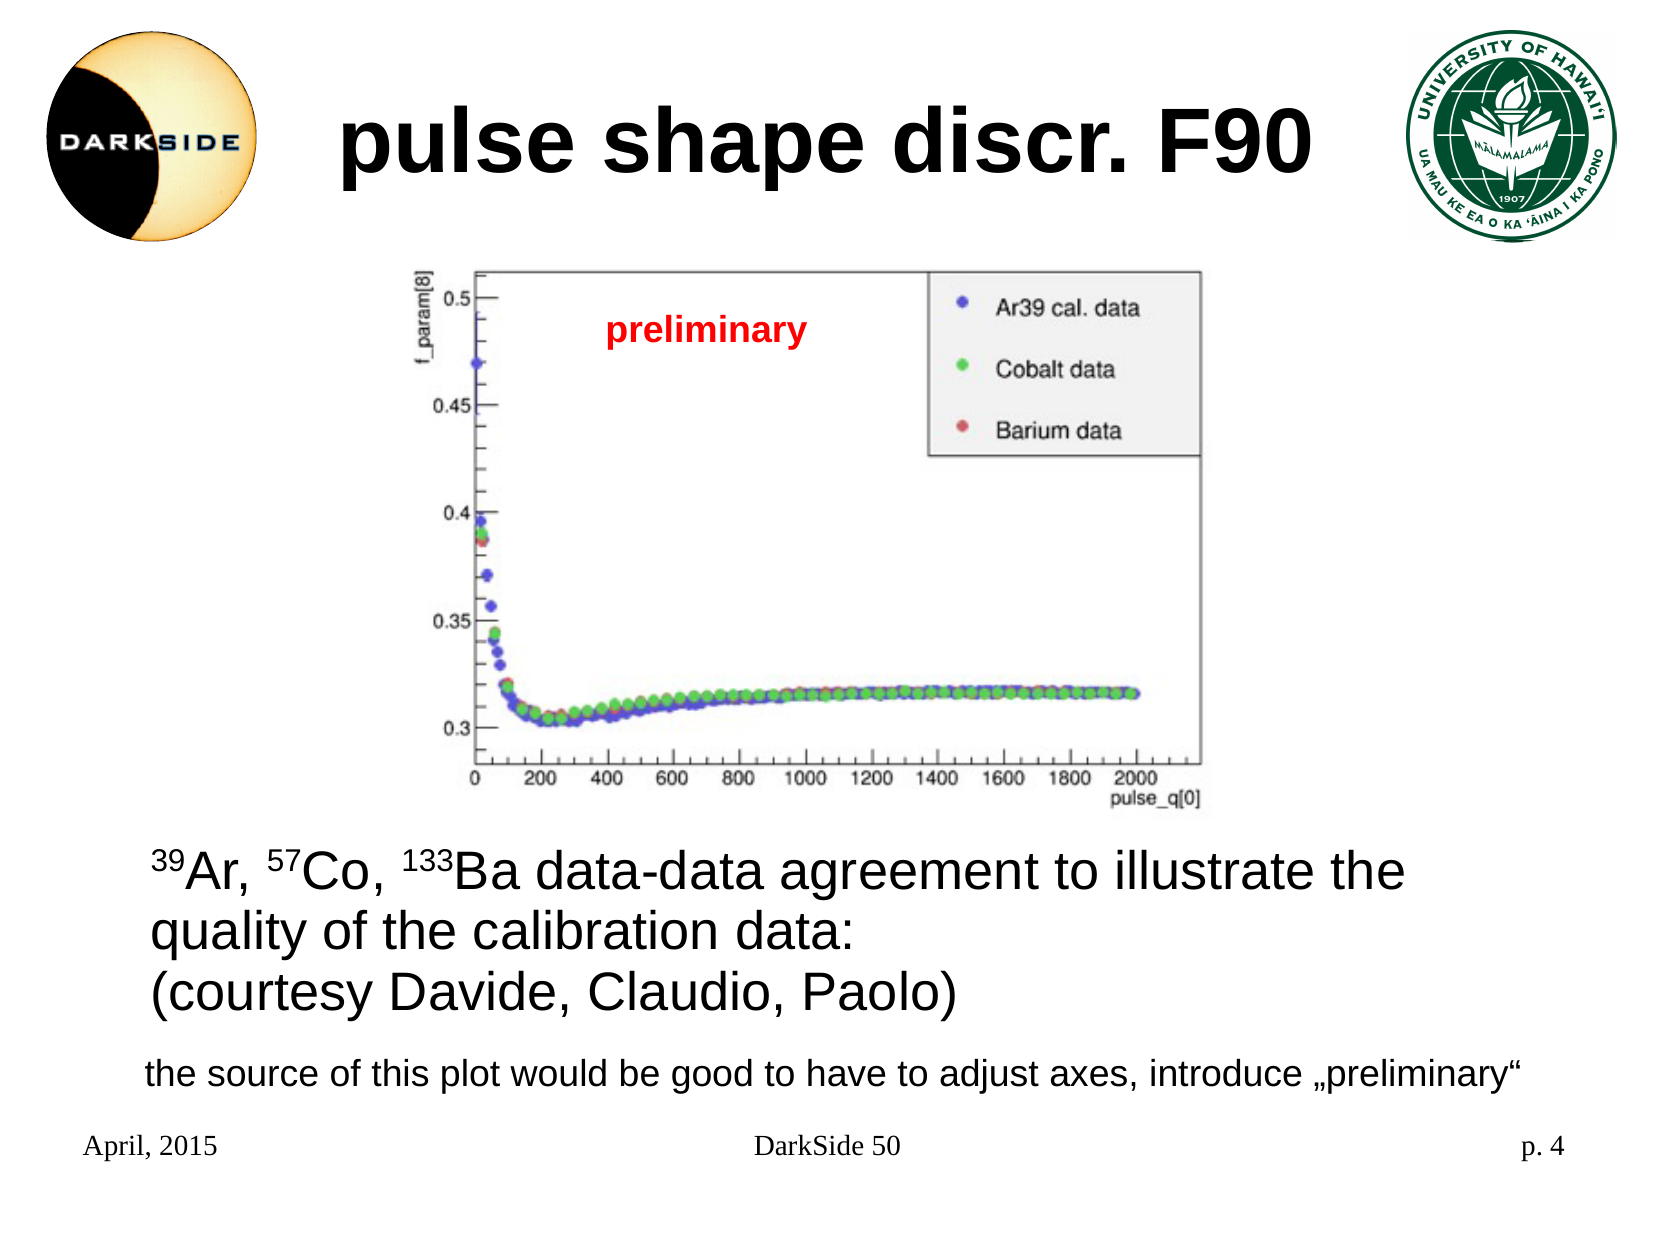

# pulse shape discr. F90
preliminary
39Ar, 57Co, 133Ba data-data agreement to illustrate the
quality of the calibration data:
(courtesy Davide, Claudio, Paolo)
the source of this plot would be good to have to adjust axes, introduce „preliminary“
4